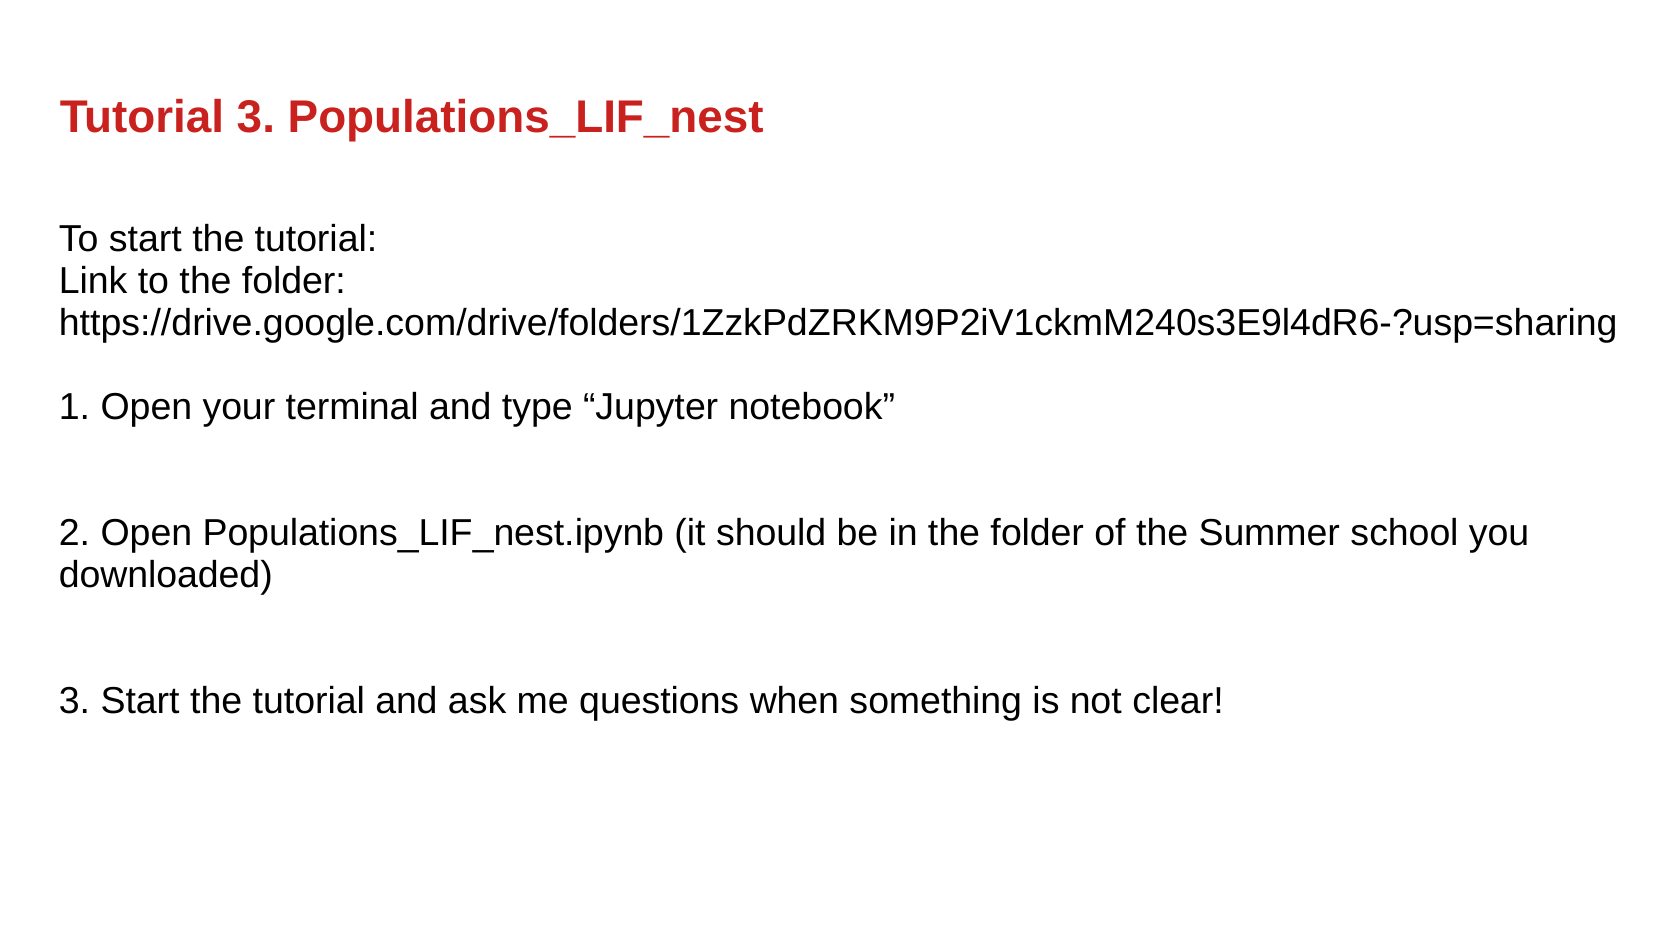

Tutorial 3. Populations_LIF_nest
To start the tutorial:
Link to the folder: https://drive.google.com/drive/folders/1ZzkPdZRKM9P2iV1ckmM240s3E9l4dR6-?usp=sharing
1. Open your terminal and type “Jupyter notebook”
2. Open Populations_LIF_nest.ipynb (it should be in the folder of the Summer school you downloaded)
3. Start the tutorial and ask me questions when something is not clear!